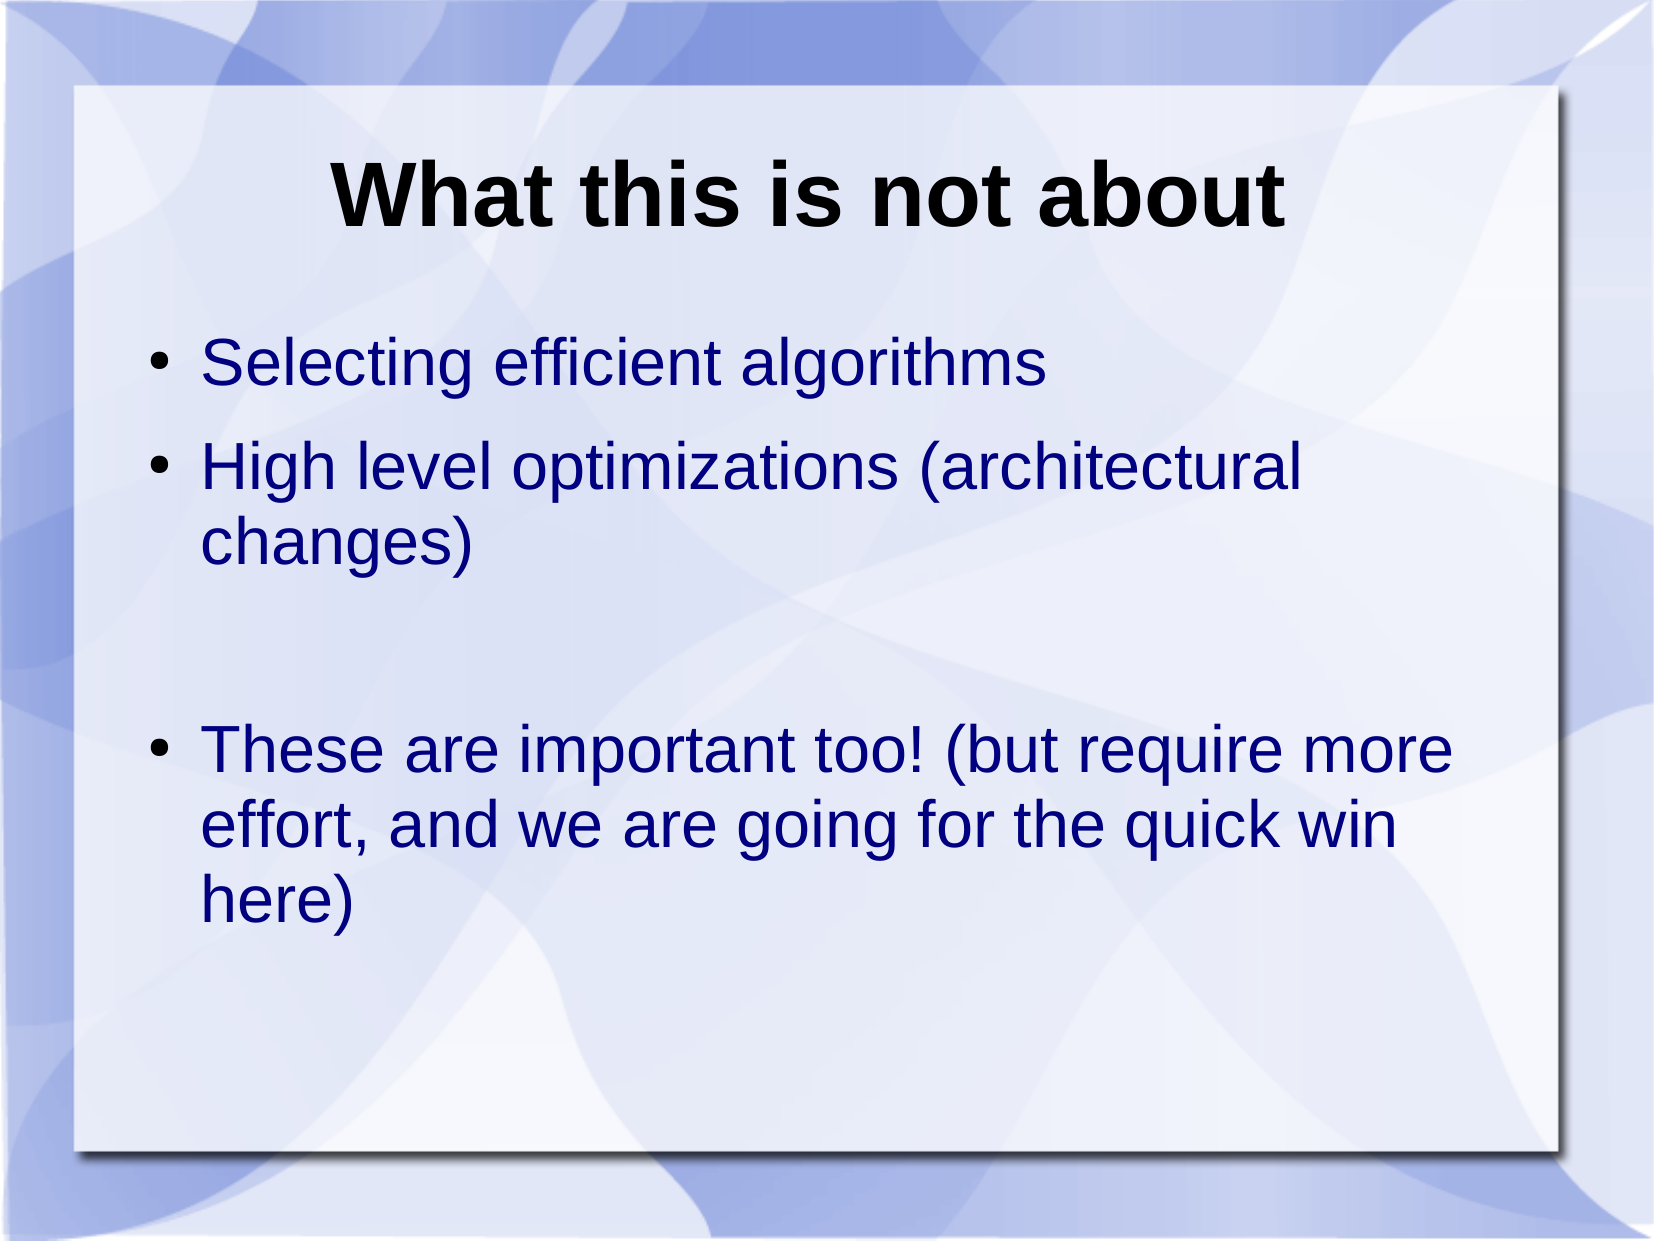

# What this is not about
Selecting efficient algorithms
High level optimizations (architectural changes)
These are important too! (but require more effort, and we are going for the quick win here)